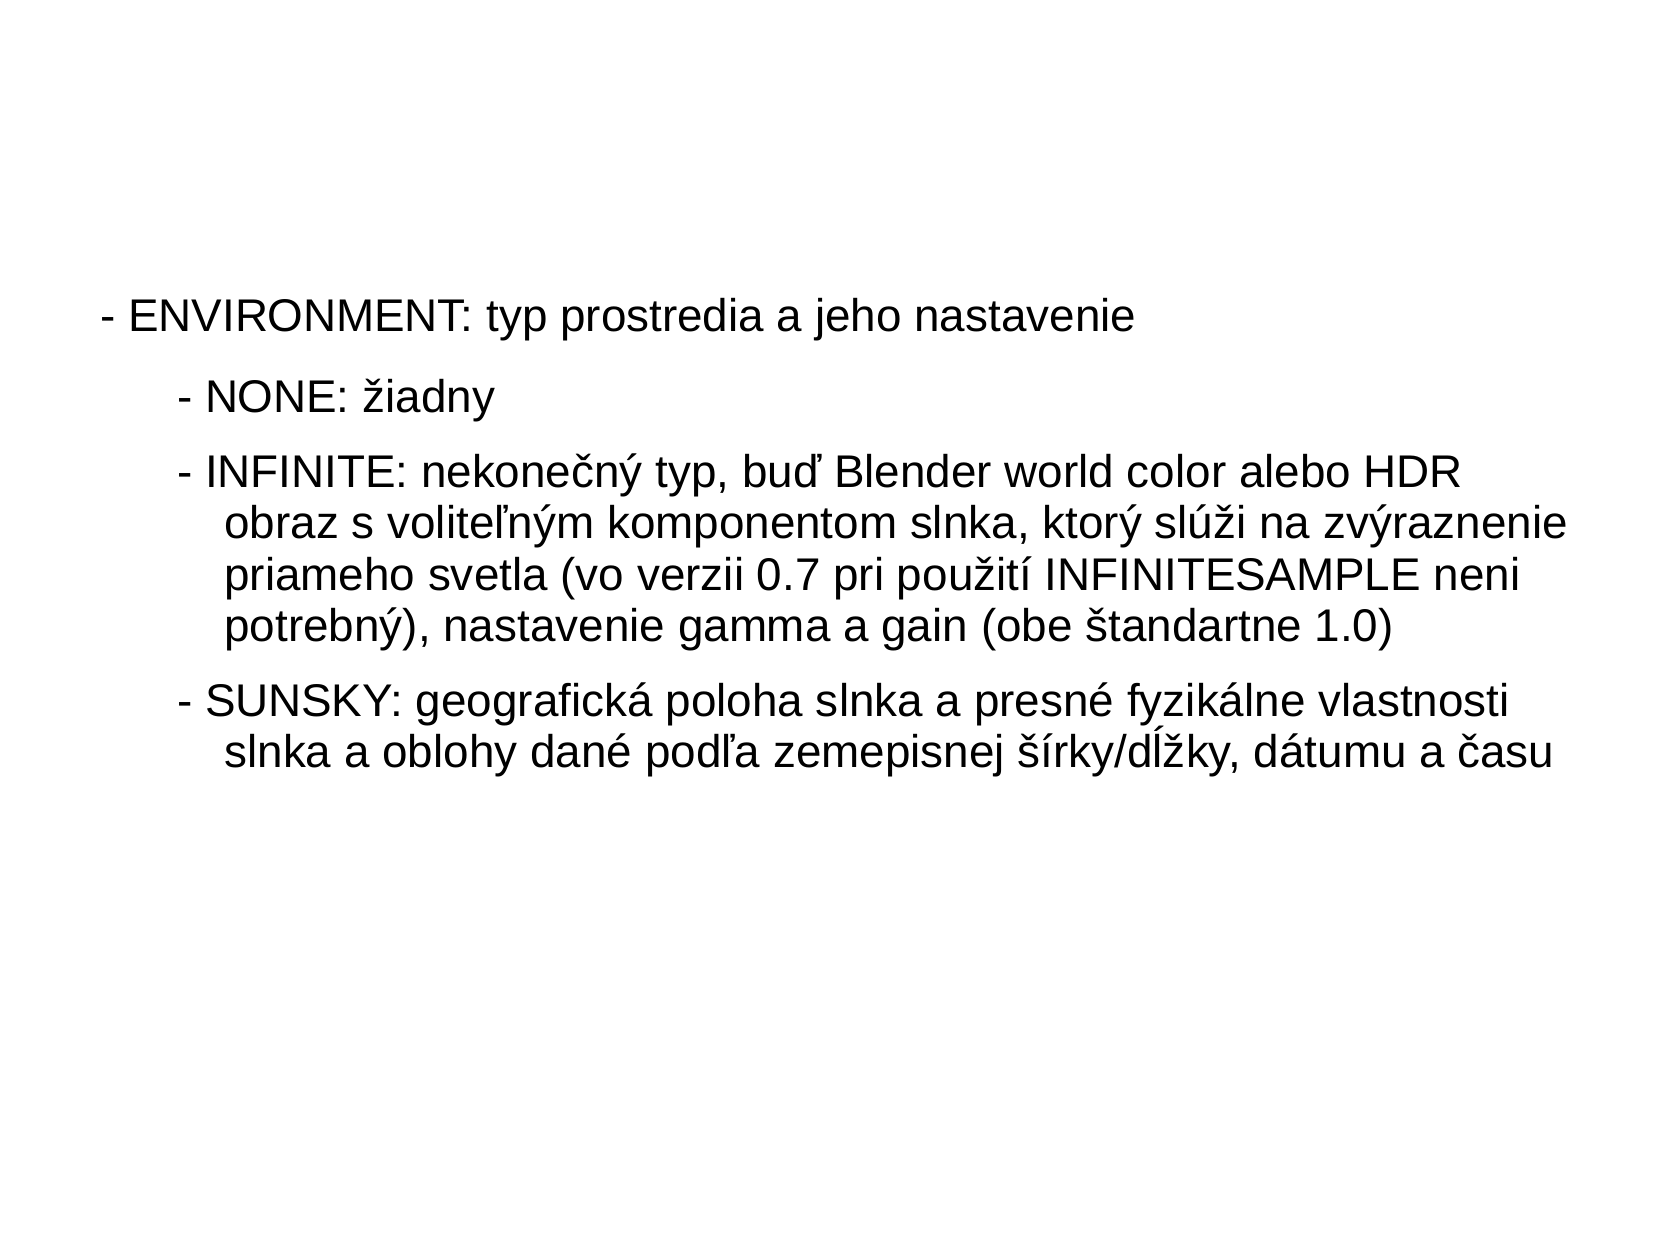

#
- ENVIRONMENT: typ prostredia a jeho nastavenie
- NONE: žiadny
- INFINITE: nekonečný typ, buď Blender world color alebo HDR obraz s voliteľným komponentom slnka, ktorý slúži na zvýraznenie priameho svetla (vo verzii 0.7 pri použití INFINITESAMPLE neni potrebný), nastavenie gamma a gain (obe štandartne 1.0)
- SUNSKY: geografická poloha slnka a presné fyzikálne vlastnosti slnka a oblohy dané podľa zemepisnej šírky/dĺžky, dátumu a času